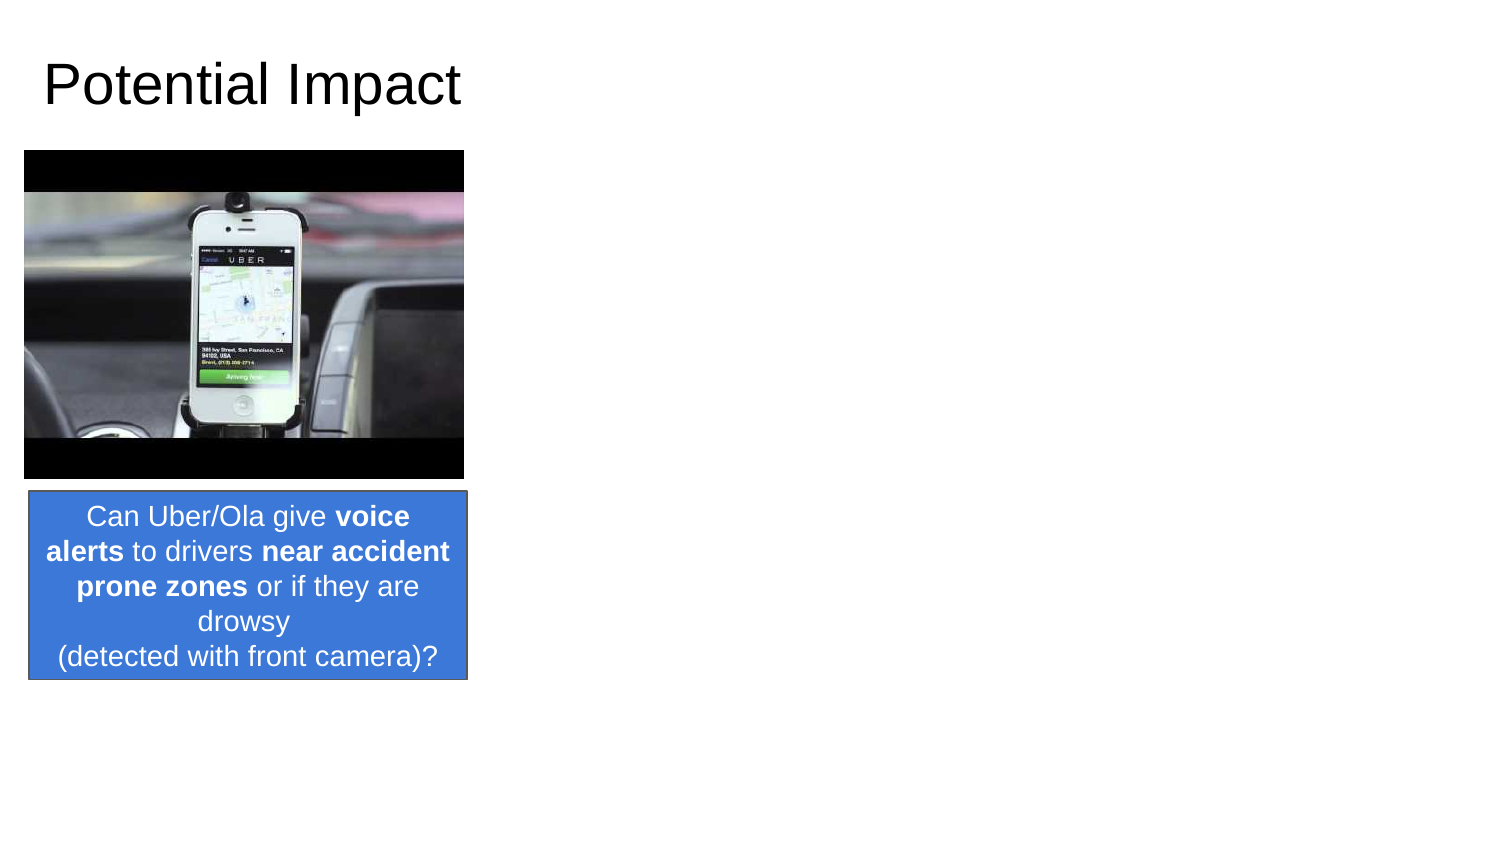

# Potential Impact
Can Uber/Ola give voice alerts to drivers near accident prone zones or if they are drowsy
(detected with front camera)?